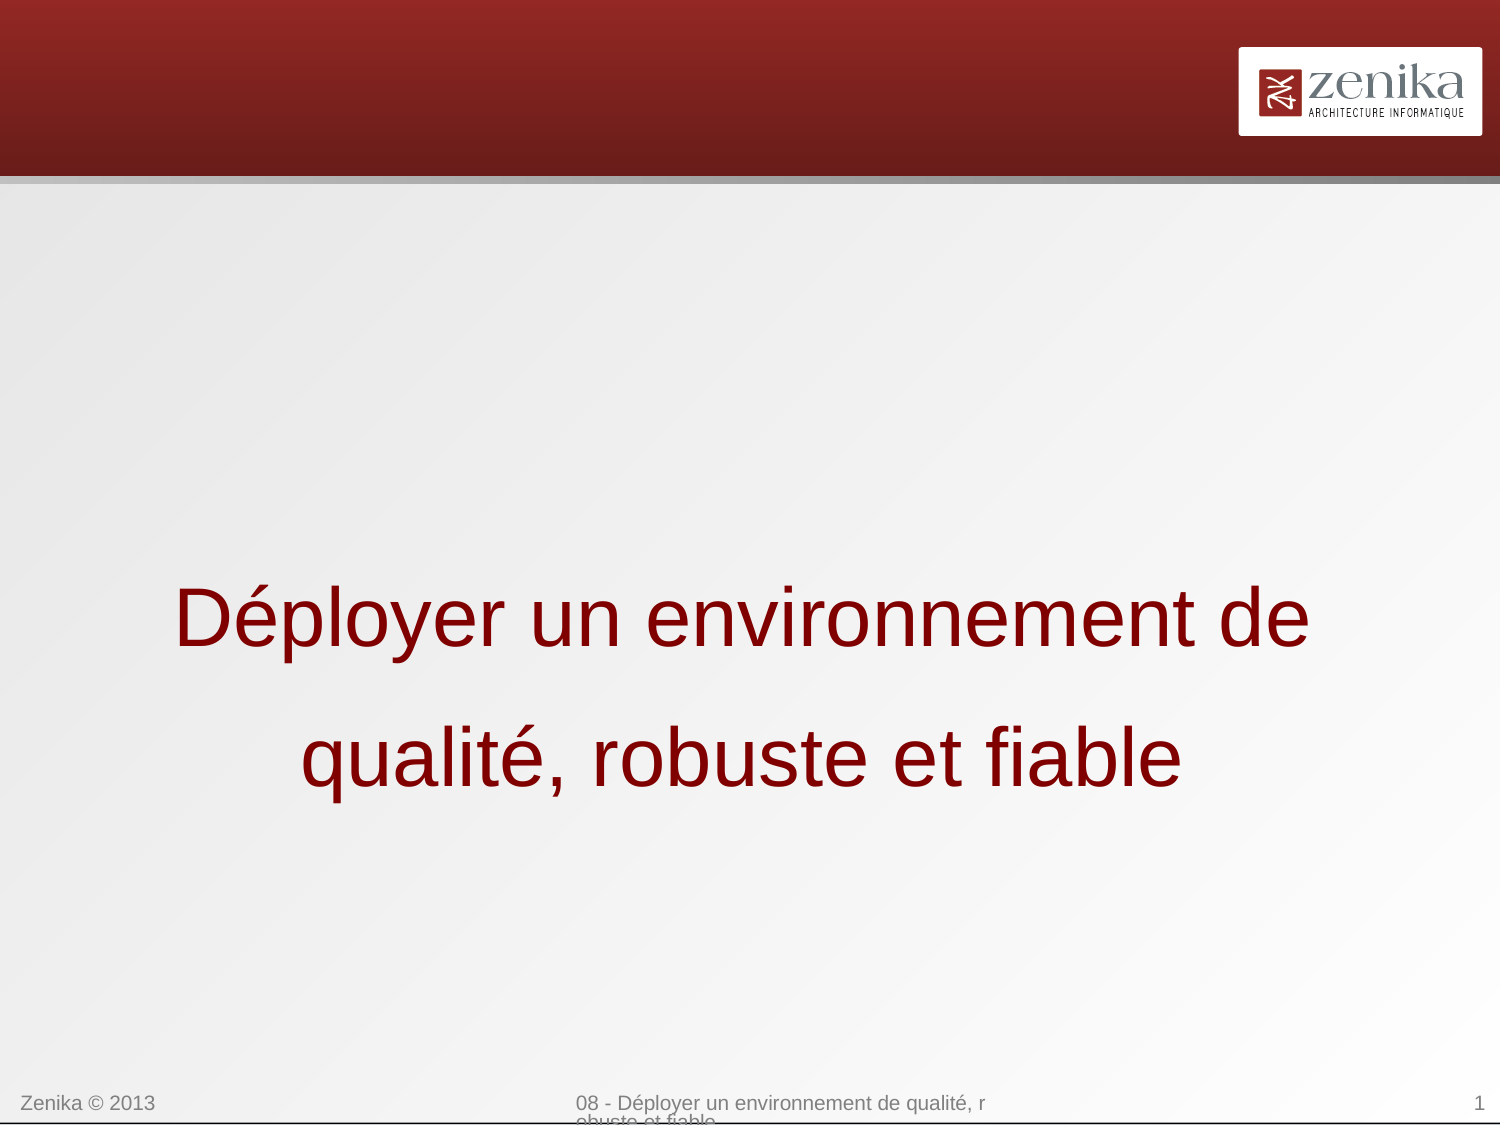

# Déployer un environnement de qualité, robuste et fiable